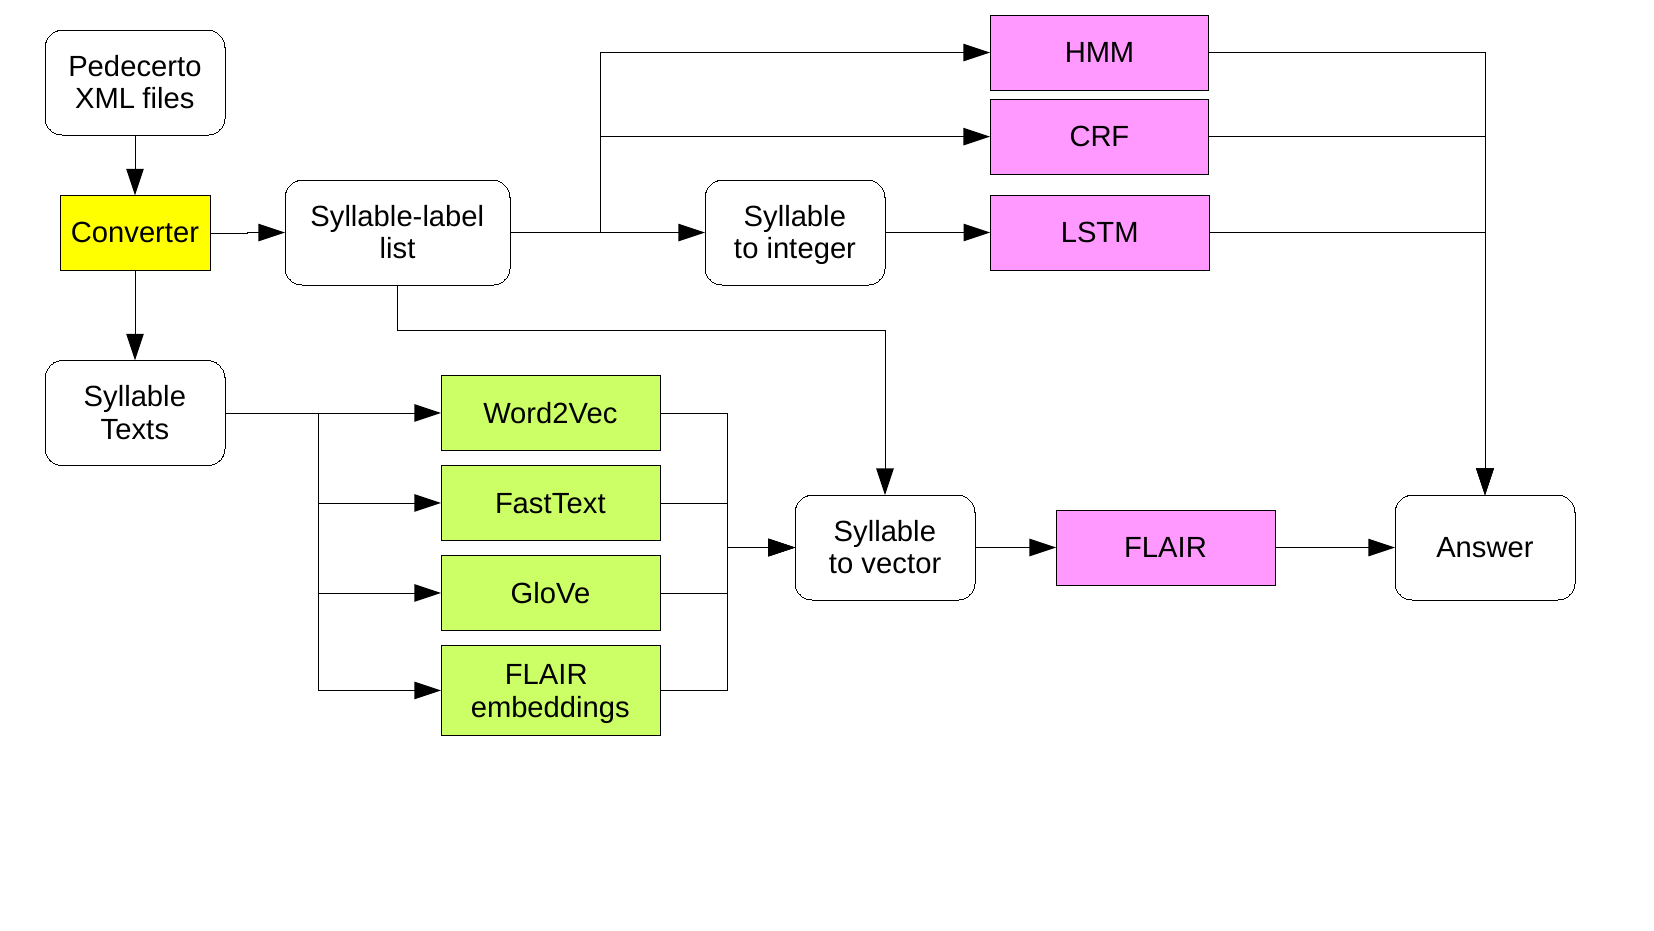

HMM
Pedecerto
XML files
CRF
Syllable-label
list
Syllable
to integer
LSTM
Converter
Syllable
Texts
Word2Vec
FastText
Syllable
to vector
Answer
FLAIR
GloVe
FLAIR
embeddings